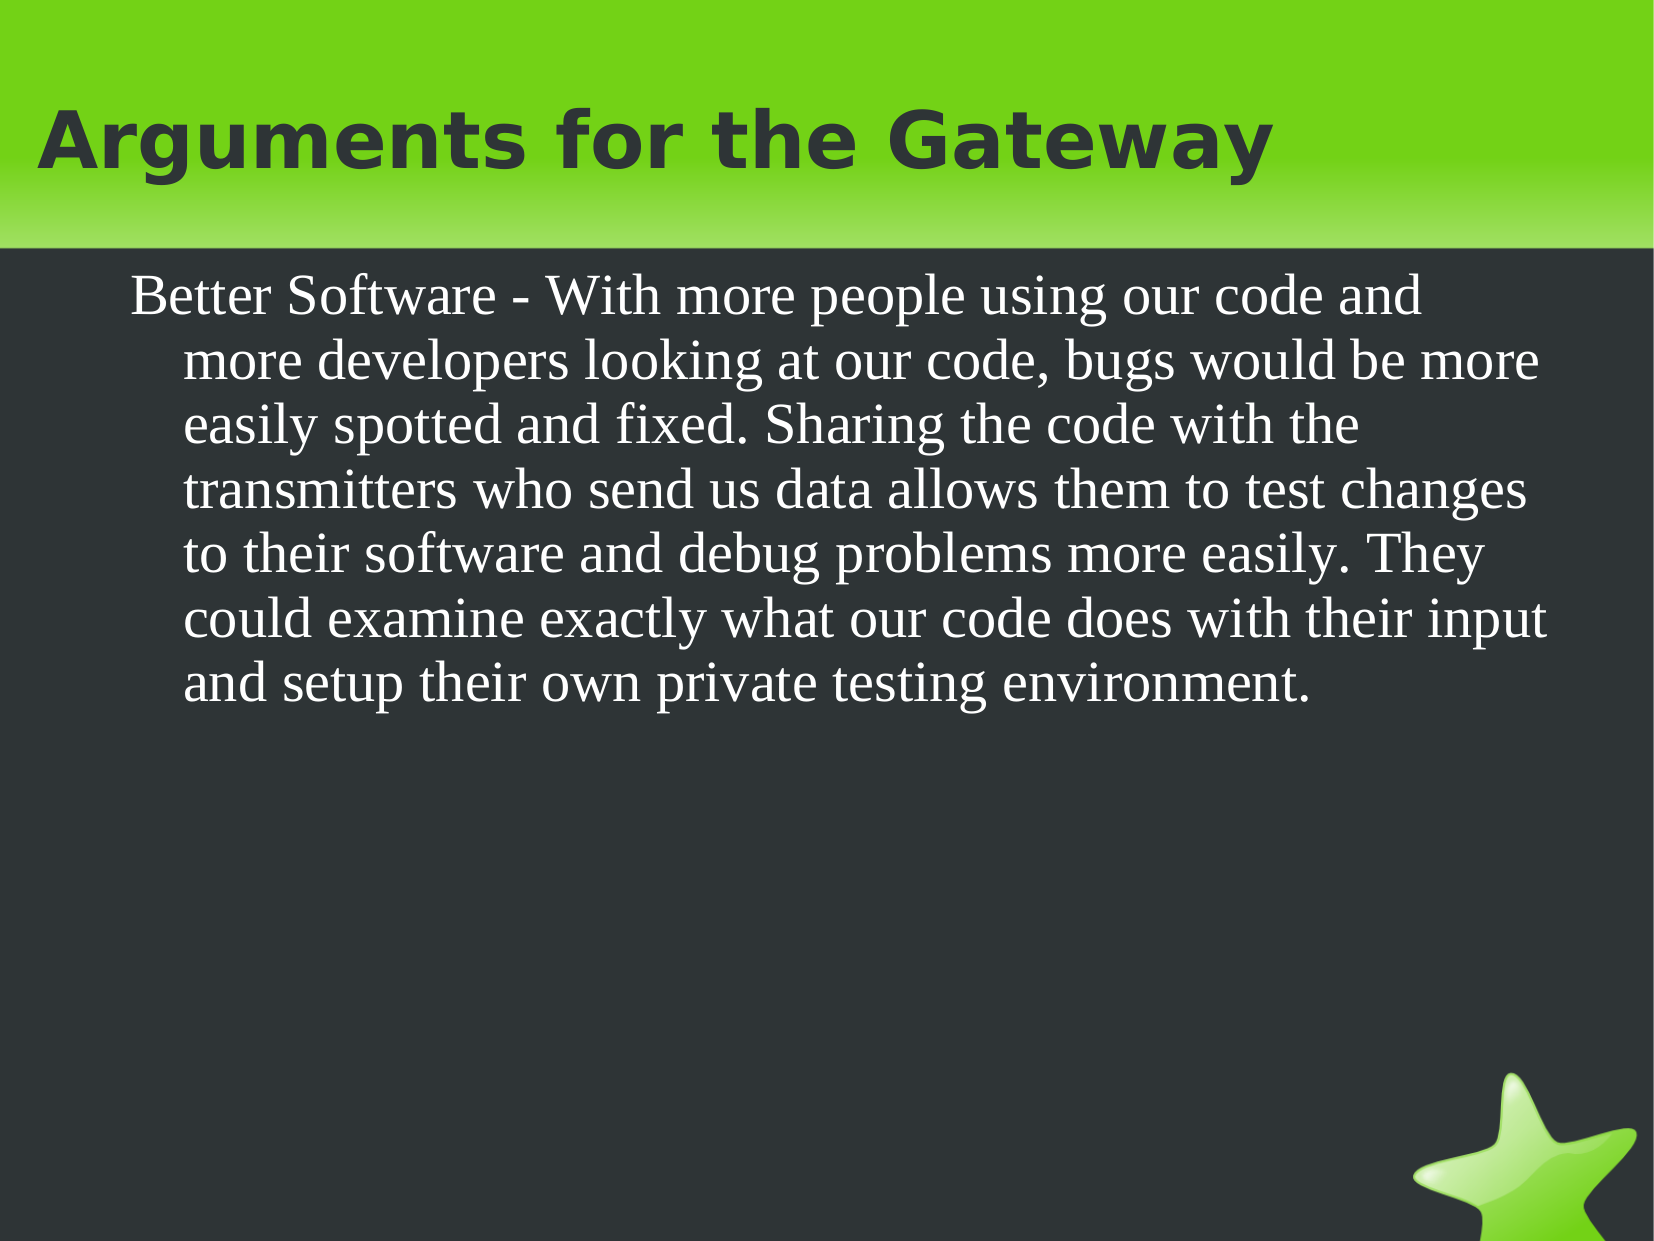

# Arguments for the Gateway
Better Software - With more people using our code and more developers looking at our code, bugs would be more easily spotted and fixed. Sharing the code with the transmitters who send us data allows them to test changes to their software and debug problems more easily. They could examine exactly what our code does with their input and setup their own private testing environment.